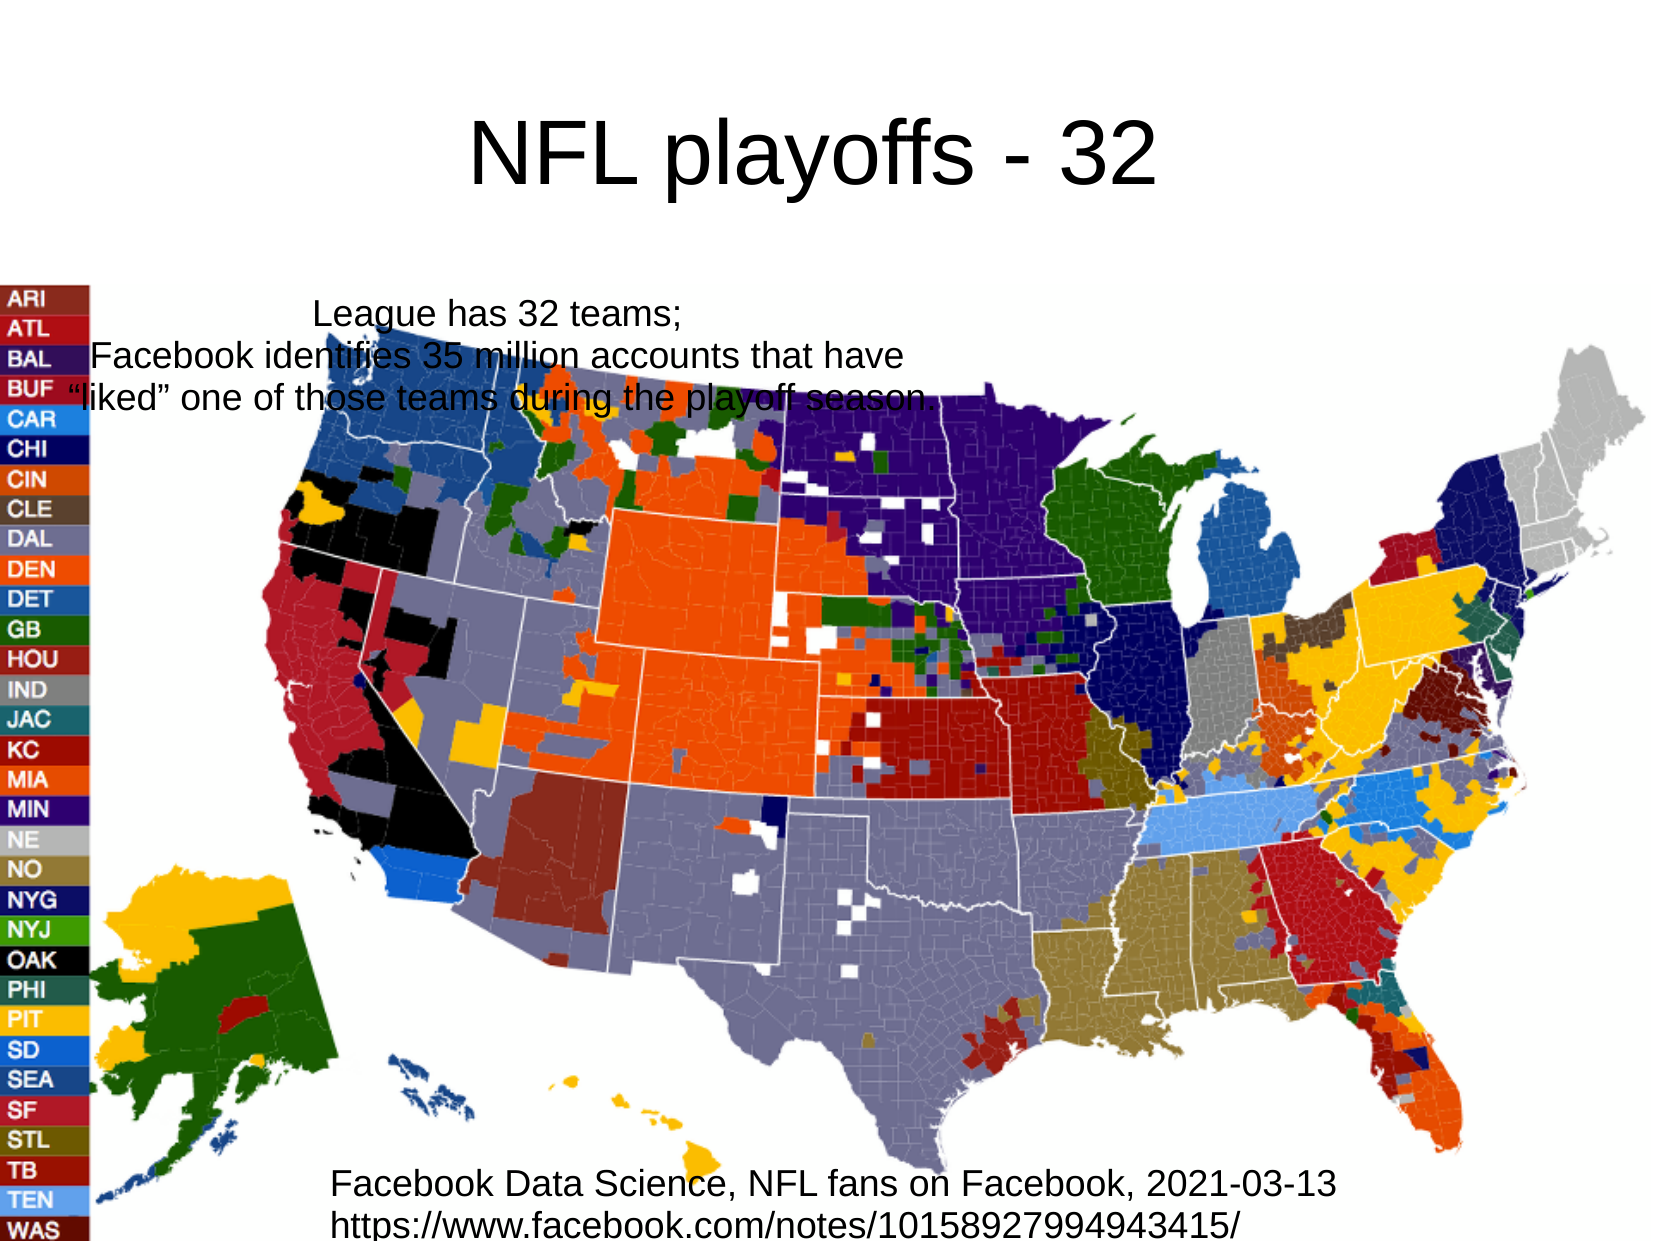

# NFL playoffs - 32
League has 32 teams;
Facebook identifies 35 million accounts that have
“liked” one of those teams during the playoff season.
Facebook Data Science, NFL fans on Facebook, 2021-03-13
https://www.facebook.com/notes/10158927994943415/